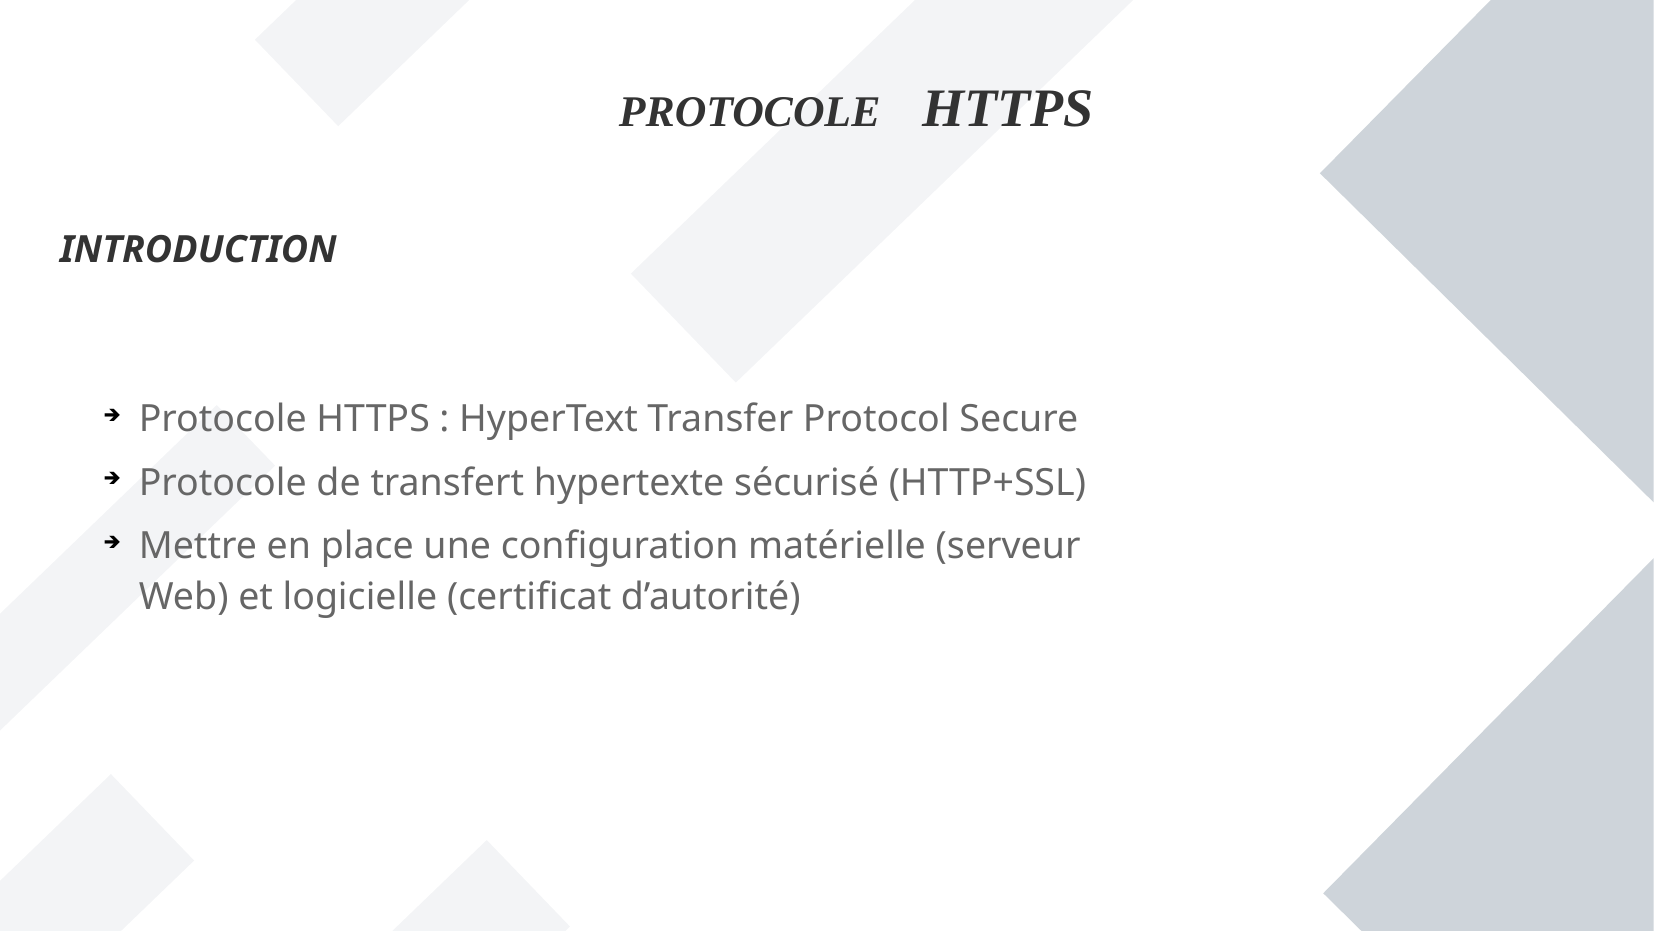

PROTOCOLE HTTPS
INTRODUCTION
Protocole HTTPS : HyperText Transfer Protocol Secure
Protocole de transfert hypertexte sécurisé (HTTP+SSL)
Mettre en place une configuration matérielle (serveur Web) et logicielle (certificat d’autorité)